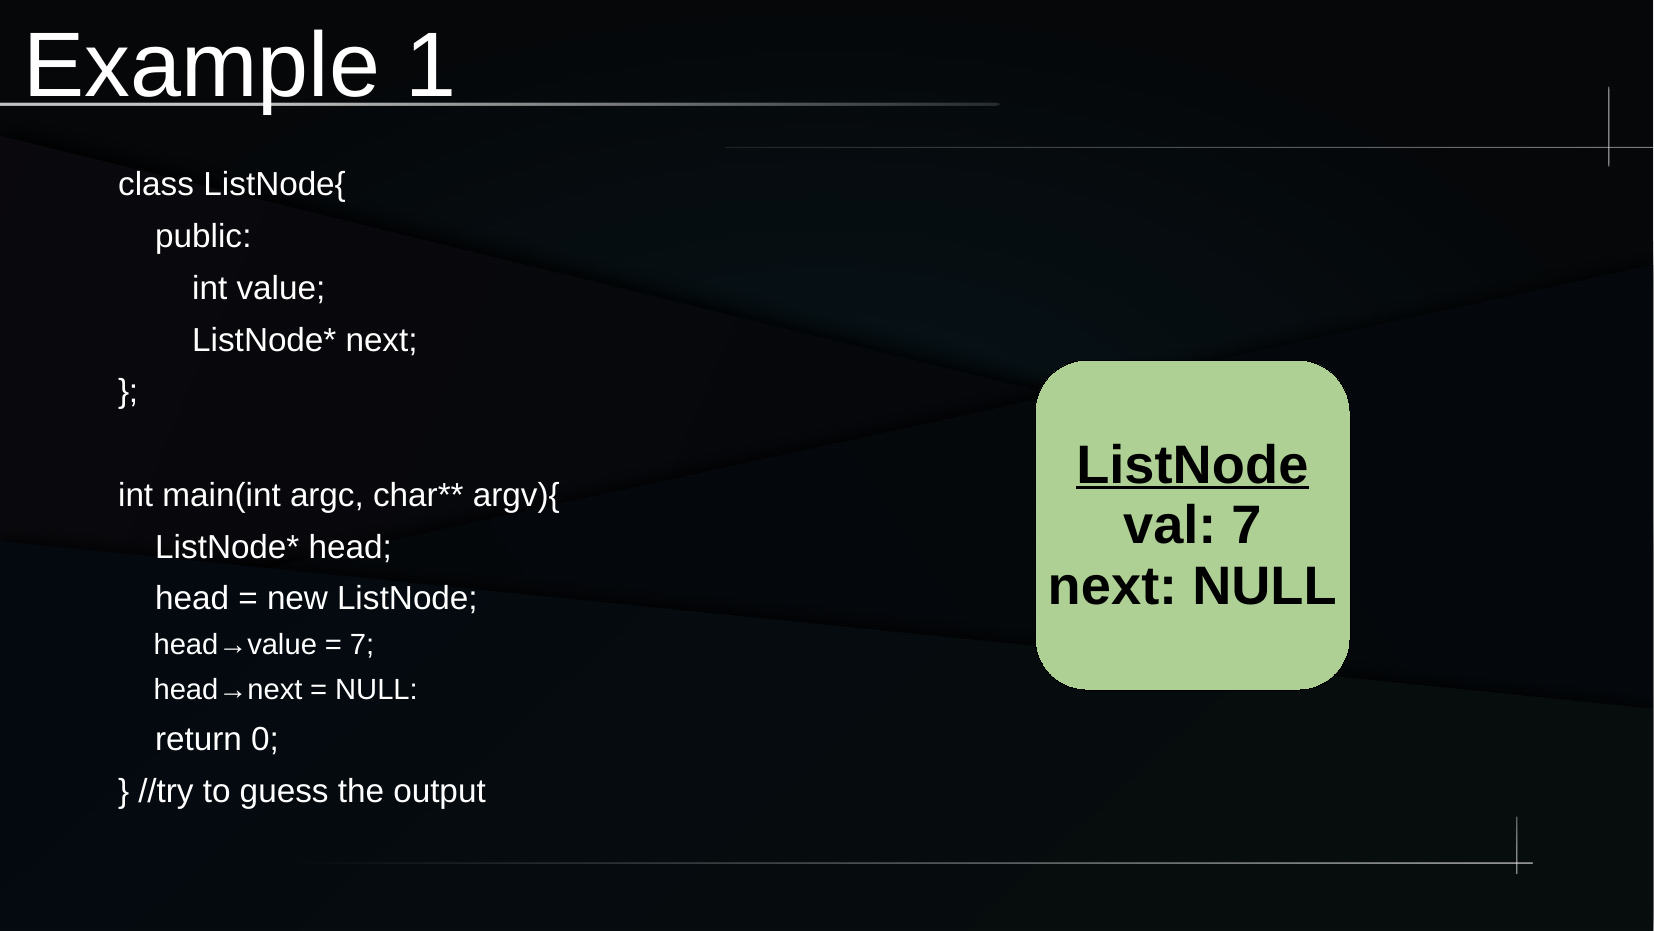

# Example 1
class ListNode{
 public:
 int value;
 ListNode* next;
};
int main(int argc, char** argv){
 ListNode* head;
 head = new ListNode;
head→value = 7;
head→next = NULL:
 return 0;
} //try to guess the output
ListNode
val: 7
next: NULL